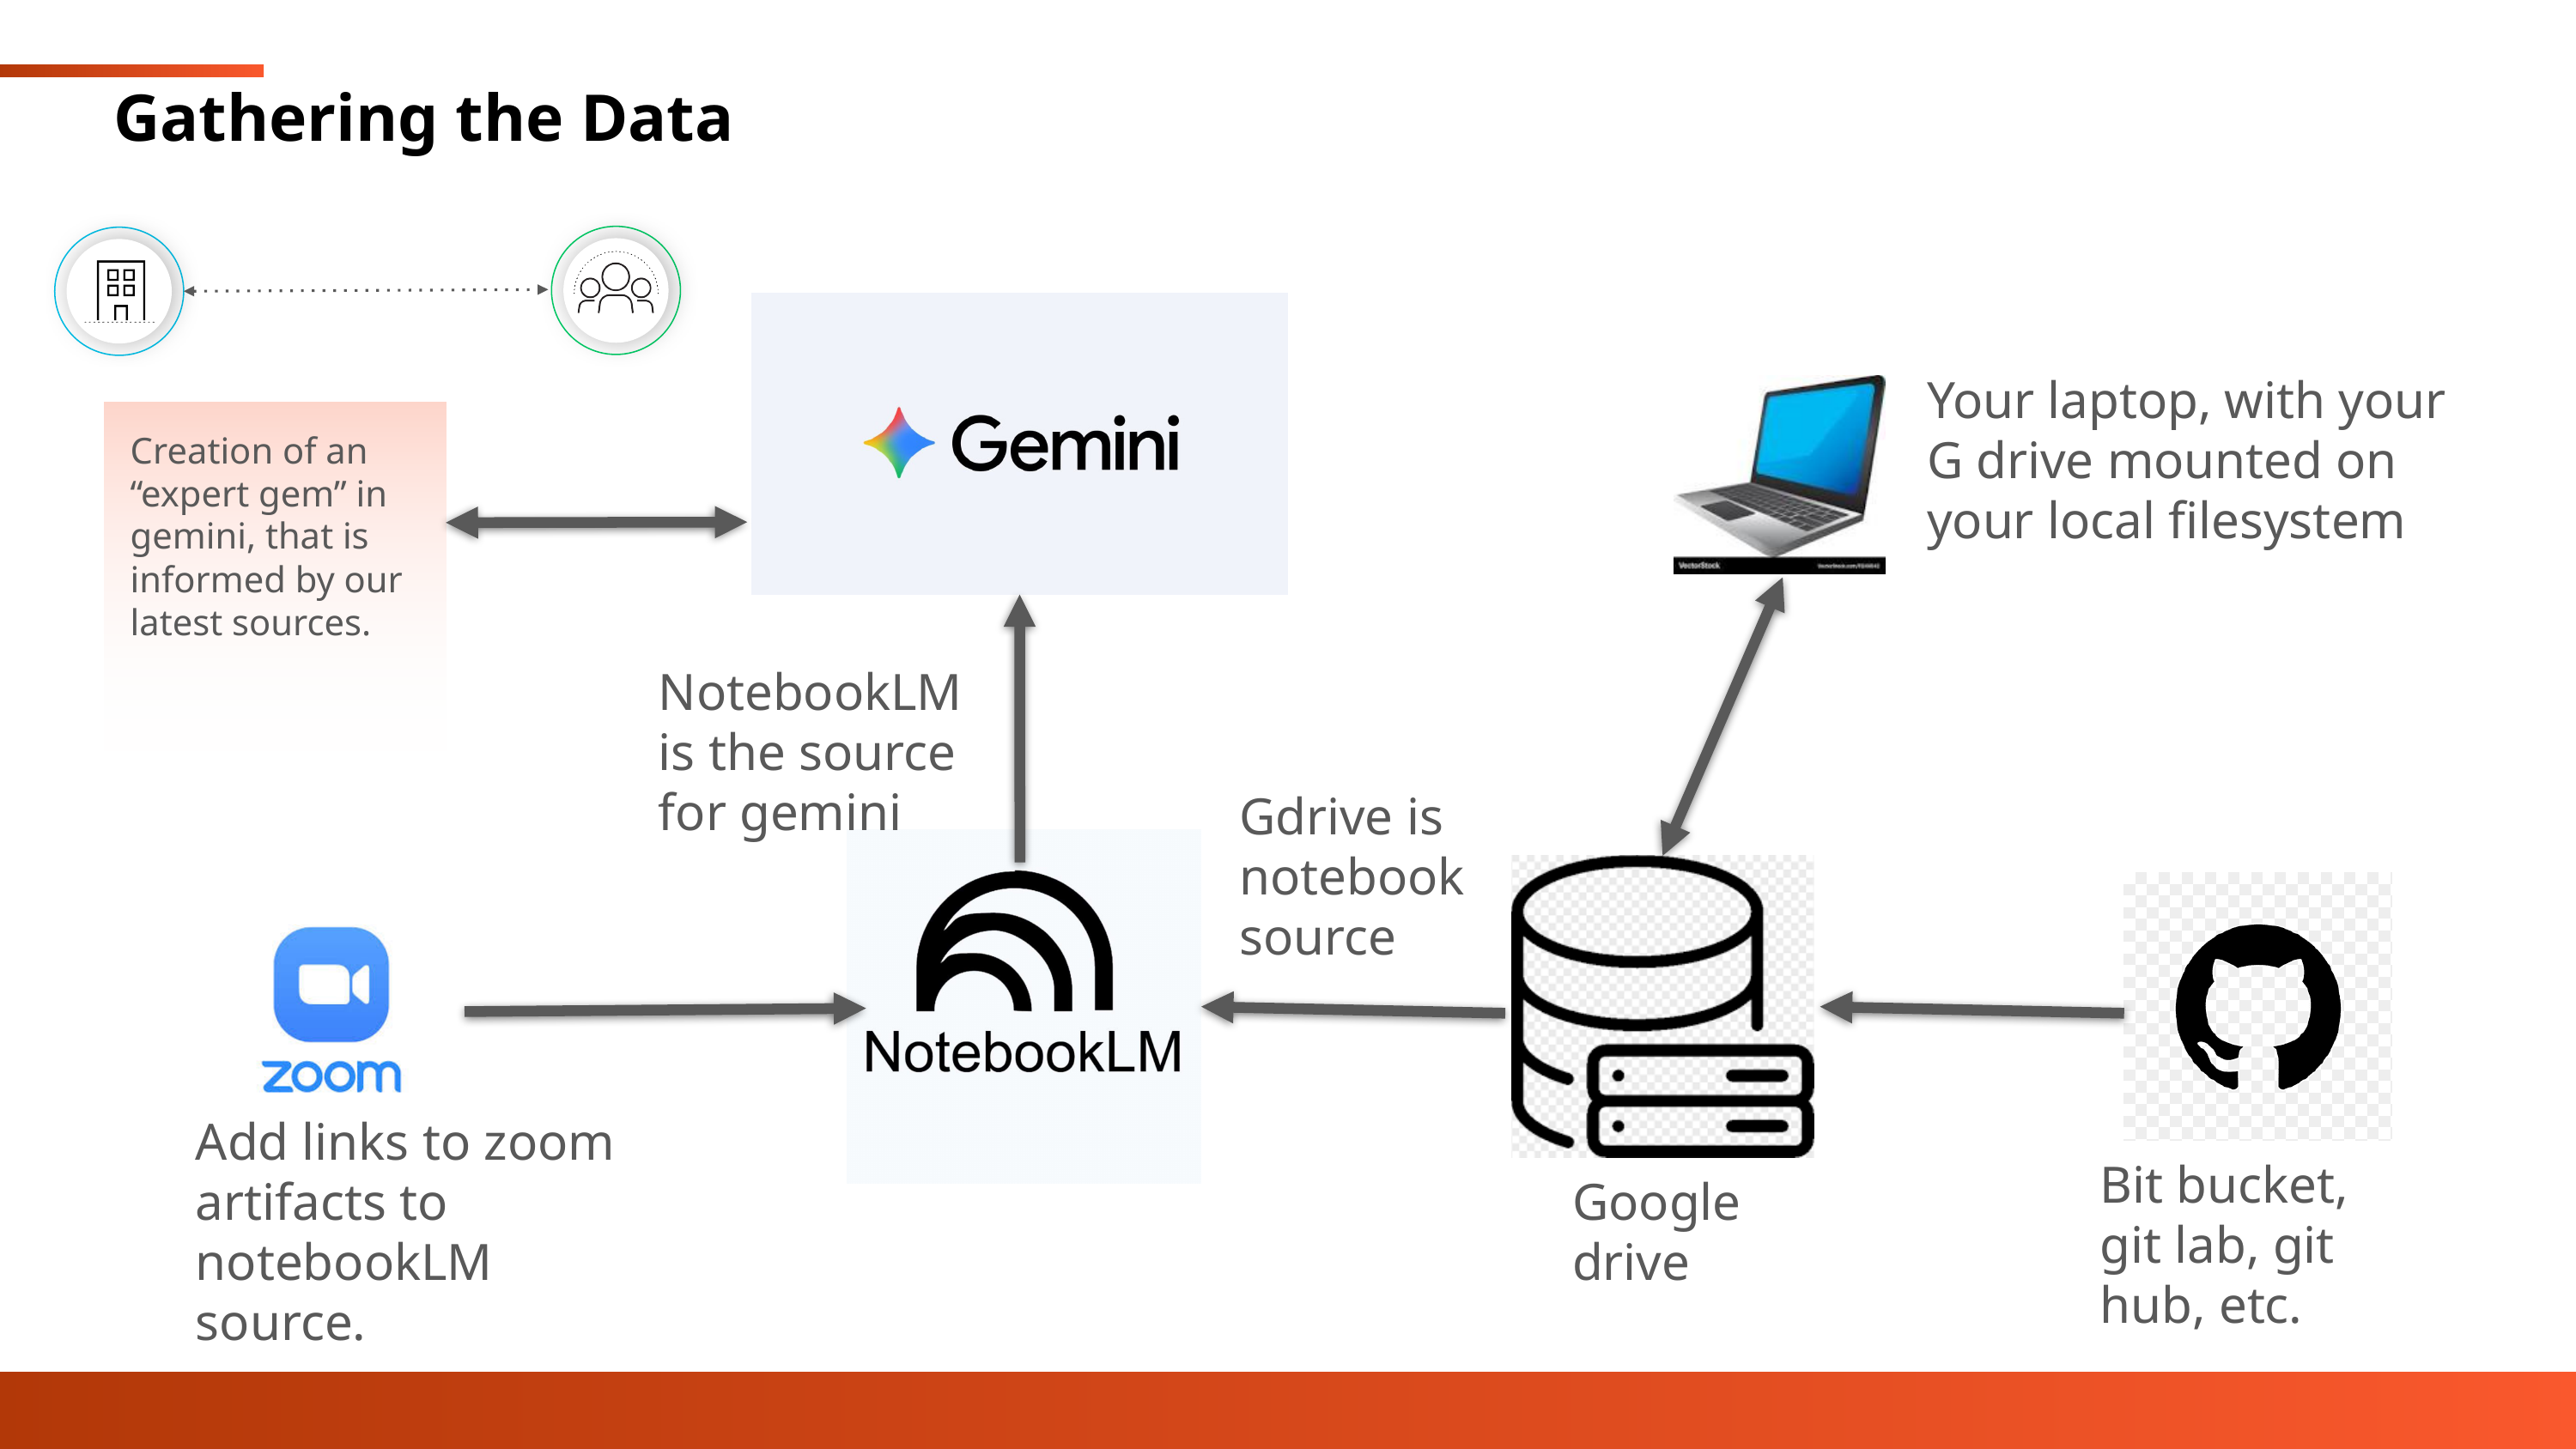

# Gathering the Data
Your laptop, with your
G drive mounted on
your local filesystem
Creation of an “expert gem” in gemini, that is informed by our latest sources.
NotebookLM is the source for gemini
Gdrive is notebook source
Add links to zoom artifacts to notebookLM source.
Bit bucket, git lab, git hub, etc.
Google
drive